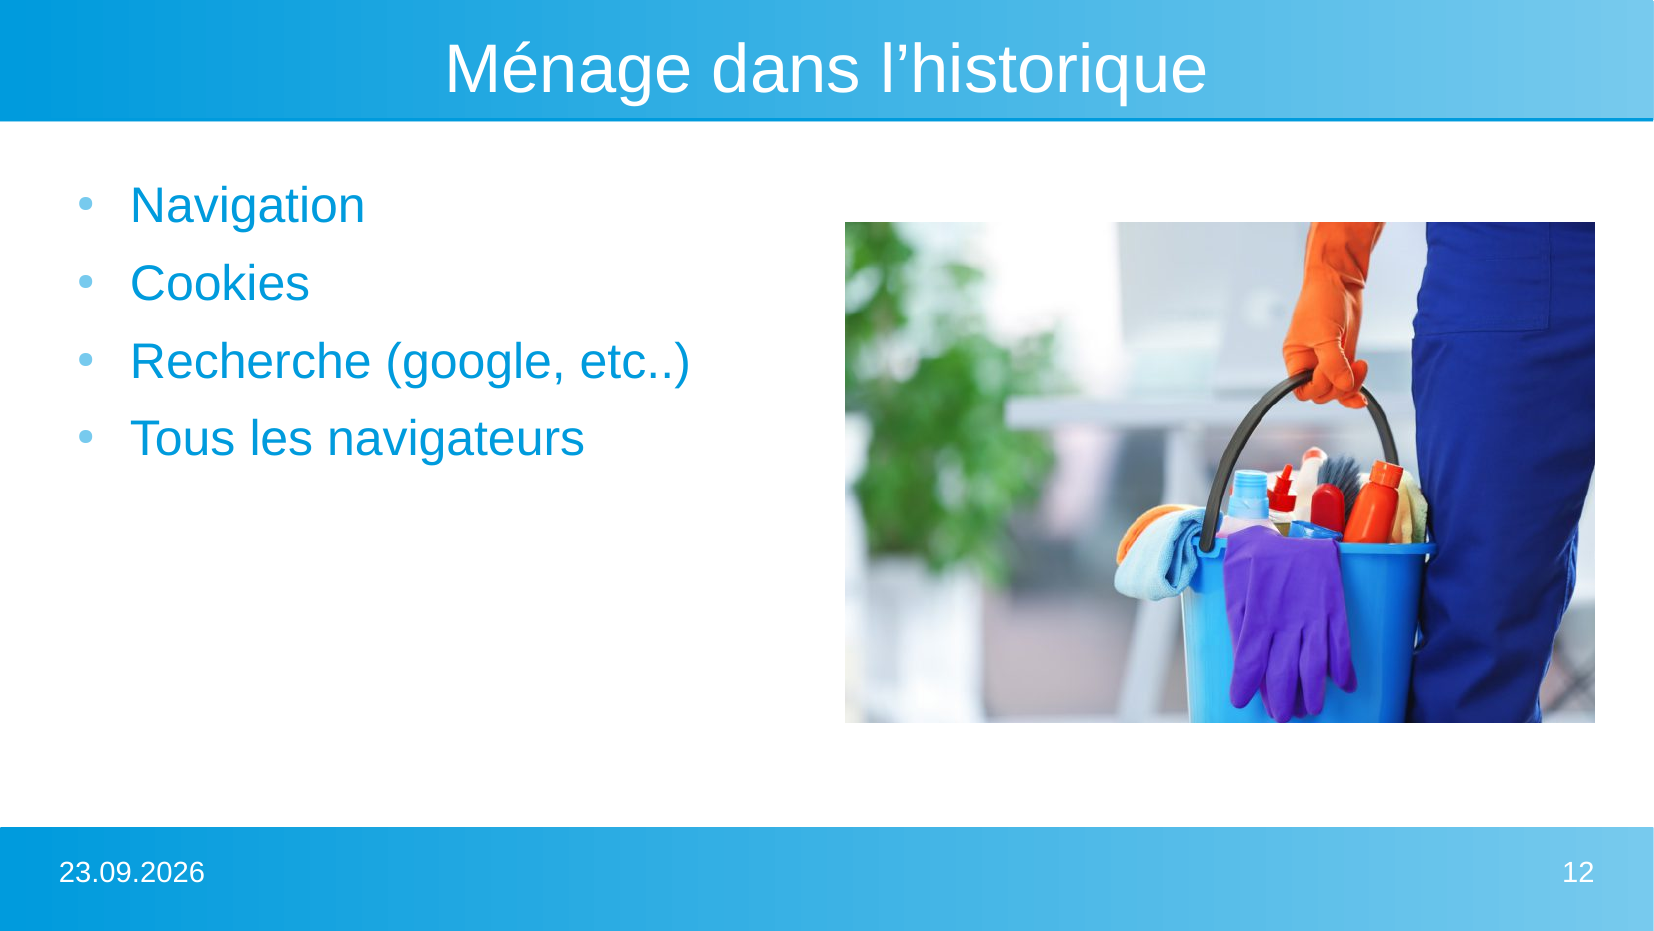

# Ménage dans l’historique
Navigation
Cookies
Recherche (google, etc..)
Tous les navigateurs
12